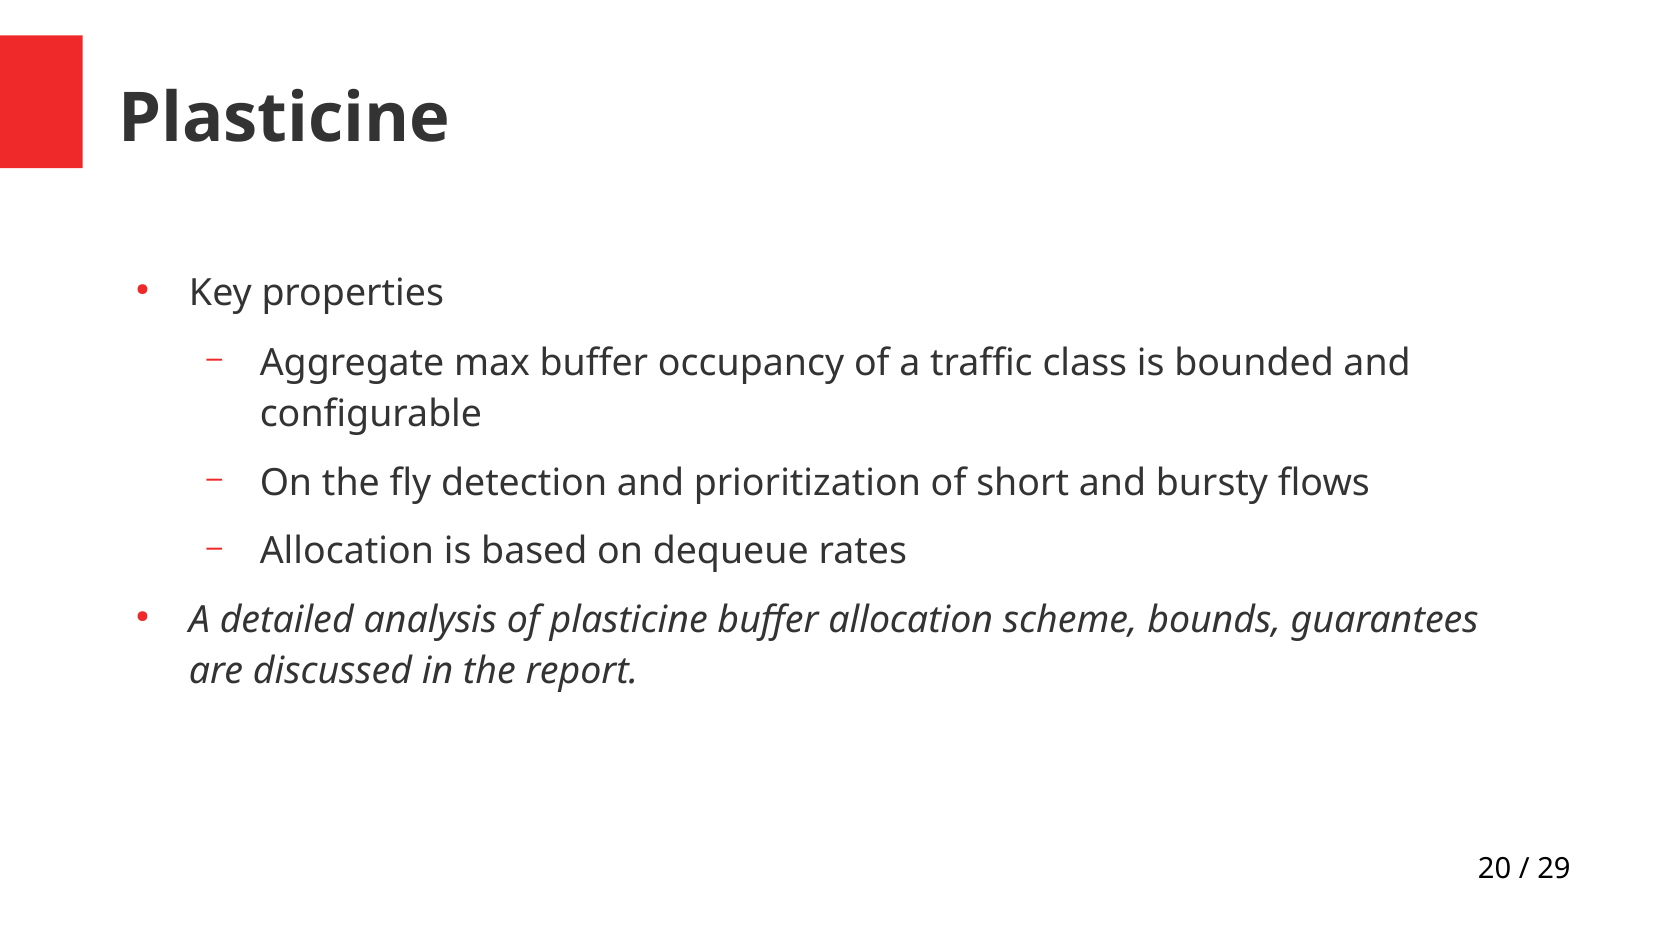

# Plasticine
Key properties
Aggregate max buffer occupancy of a traffic class is bounded and configurable
On the fly detection and prioritization of short and bursty flows
Allocation is based on dequeue rates
A detailed analysis of plasticine buffer allocation scheme, bounds, guarantees are discussed in the report.
20